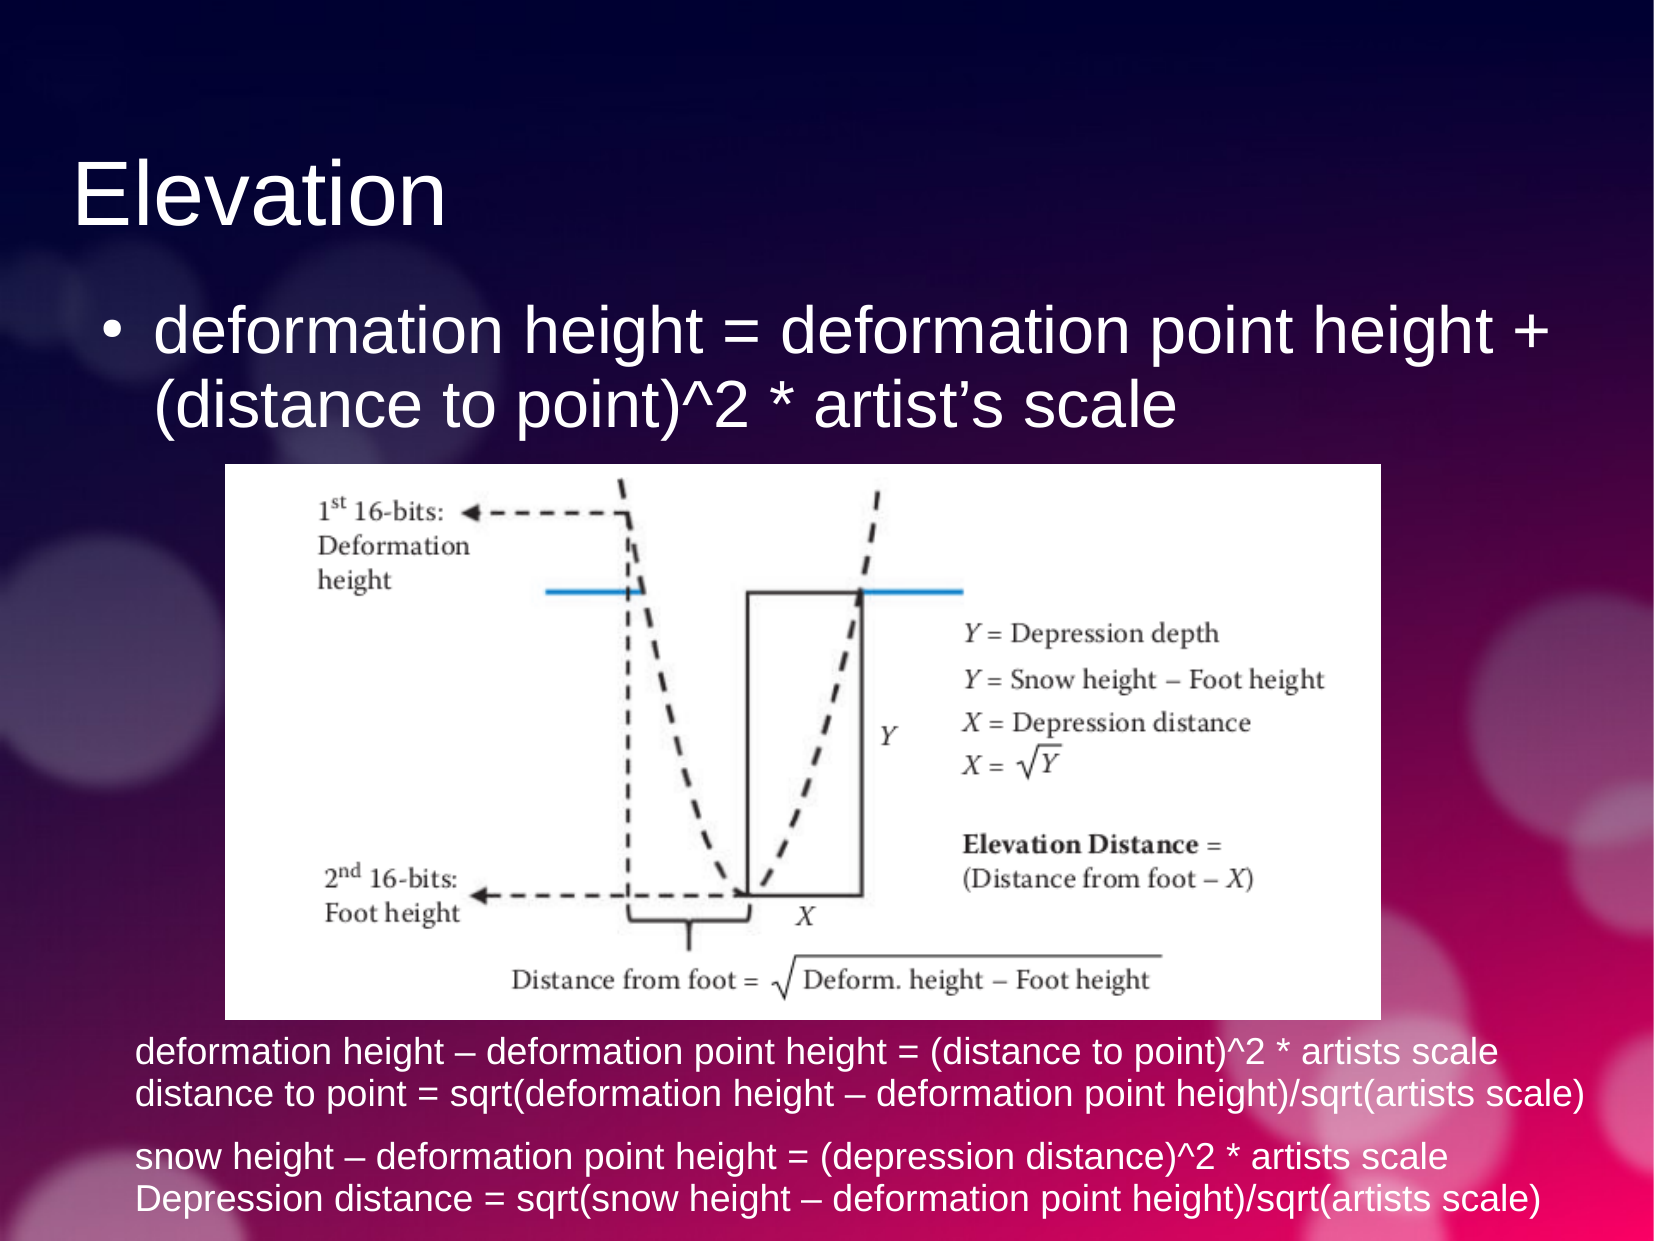

# Elevation
deformation height = deformation point height + (distance to point)^2 * artist’s scale
deformation height – deformation point height = (distance to point)^2 * artists scale
distance to point = sqrt(deformation height – deformation point height)/sqrt(artists scale)
snow height – deformation point height = (depression distance)^2 * artists scale
Depression distance = sqrt(snow height – deformation point height)/sqrt(artists scale)